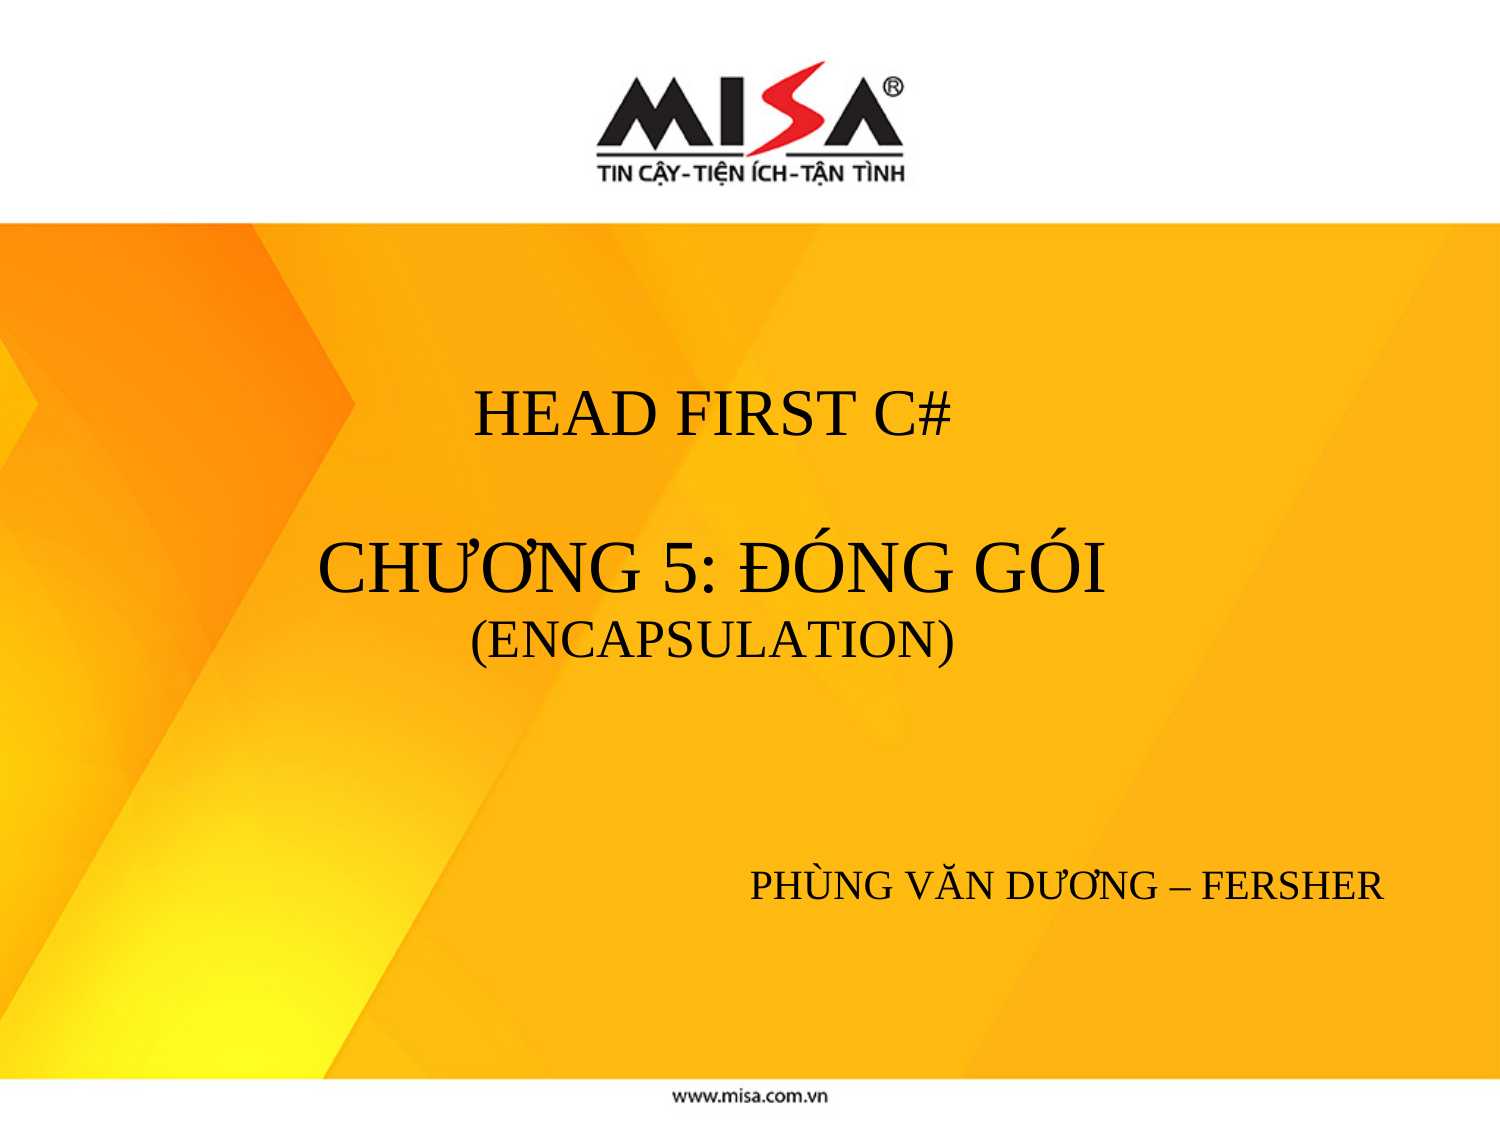

# HEAD FIRST C#
CHƯƠNG 5: ĐÓNG GÓI
(ENCAPSULATION)
PHÙNG VĂN DƯƠNG – FERSHER